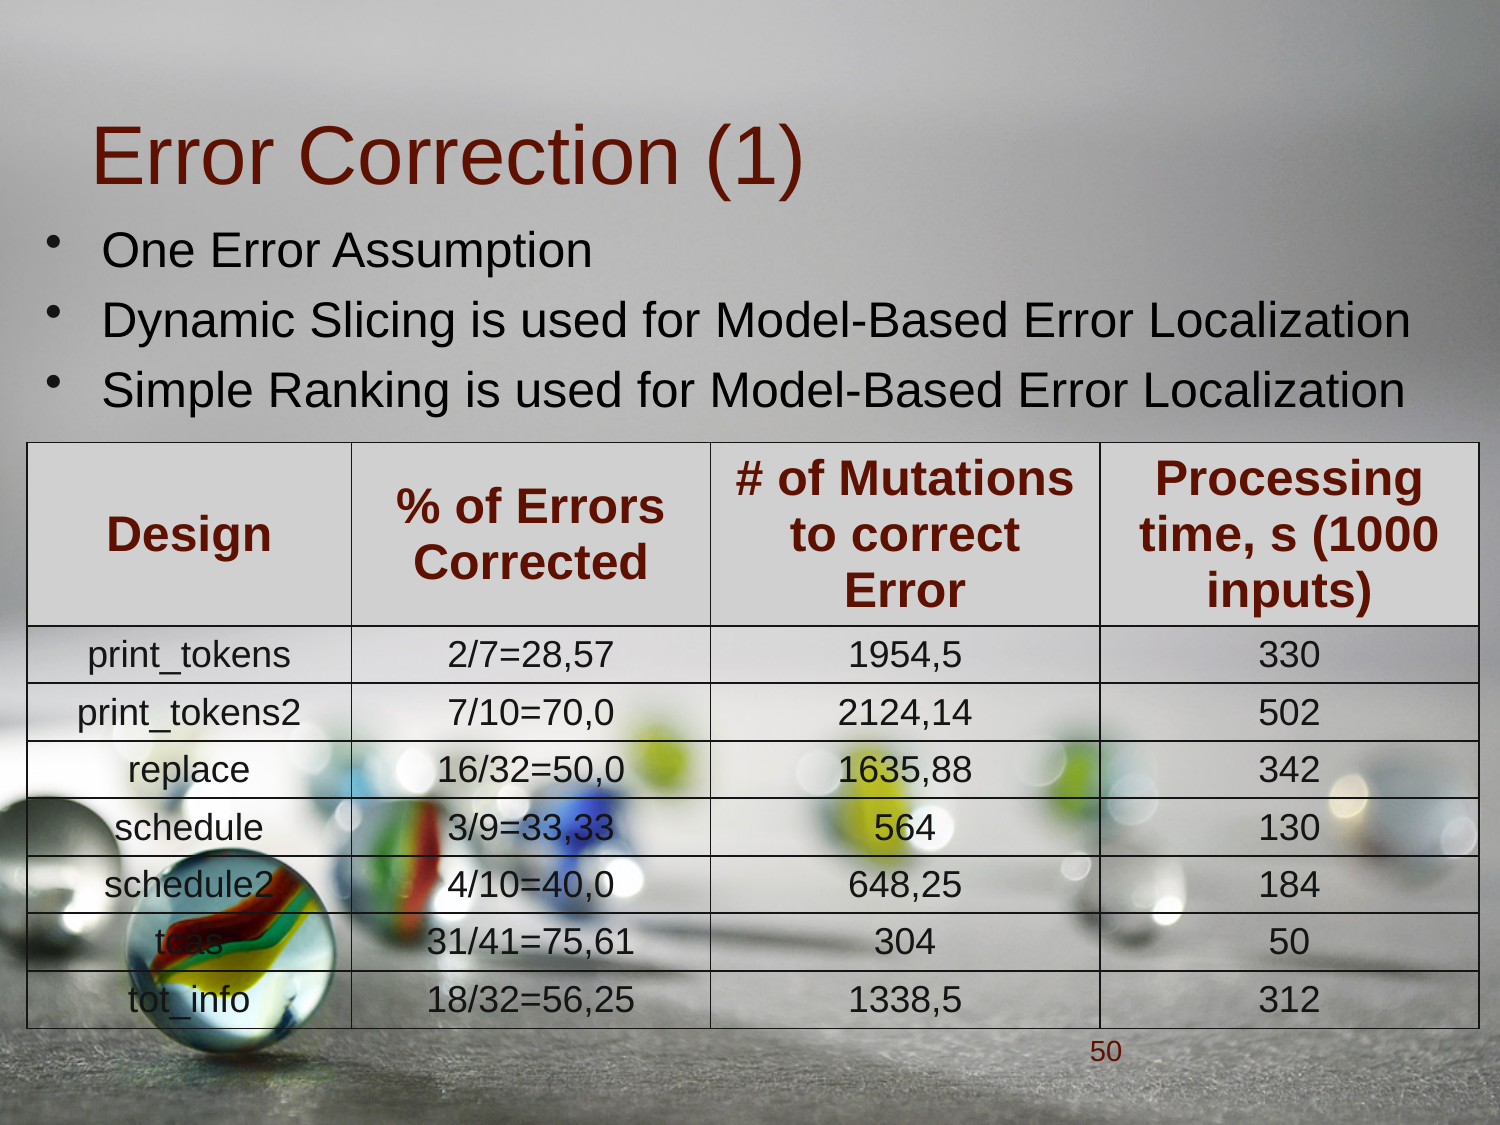

# Error Correction (1)
One Error Assumption
Dynamic Slicing is used for Model-Based Error Localization
Simple Ranking is used for Model-Based Error Localization
| Design | % of Errors Corrected | # of Mutations to correct Error | Processing time, s (1000 inputs) |
| --- | --- | --- | --- |
| print\_tokens | 2/7=28,57 | 1954,5 | 330 |
| print\_tokens2 | 7/10=70,0 | 2124,14 | 502 |
| replace | 16/32=50,0 | 1635,88 | 342 |
| schedule | 3/9=33,33 | 564 | 130 |
| schedule2 | 4/10=40,0 | 648,25 | 184 |
| tcas | 31/41=75,61 | 304 | 50 |
| tot\_info | 18/32=56,25 | 1338,5 | 312 |
Tallinn, 01.01.2016
50